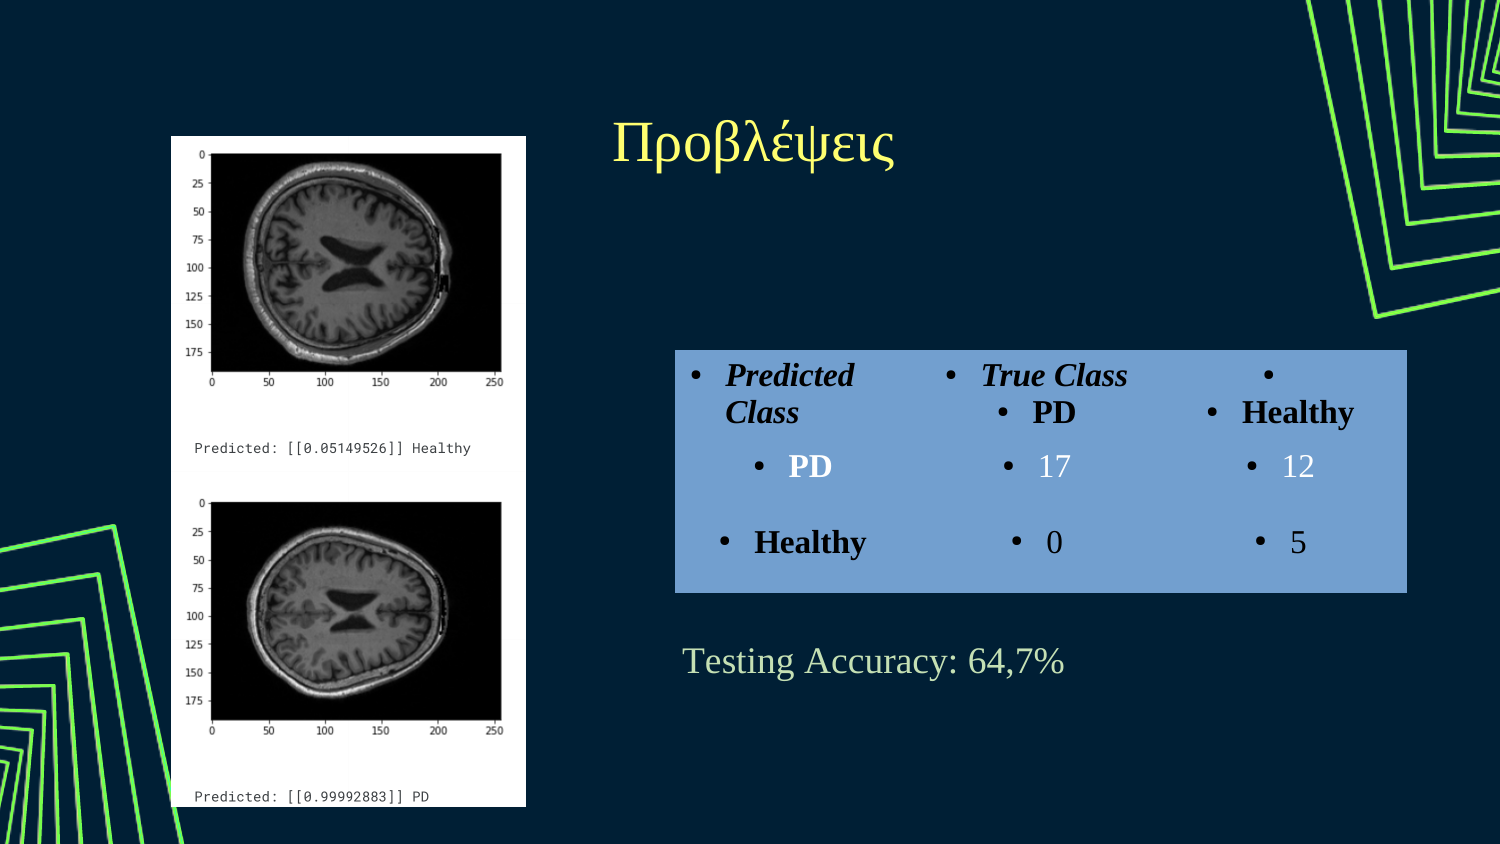

# Προβλέψεις
| Predicted Class | True Class  PD | Healthy |
| --- | --- | --- |
| PD | 17 | 12 |
| Healthy | 0 | 5 |
Testing Accuracy: 64,7%